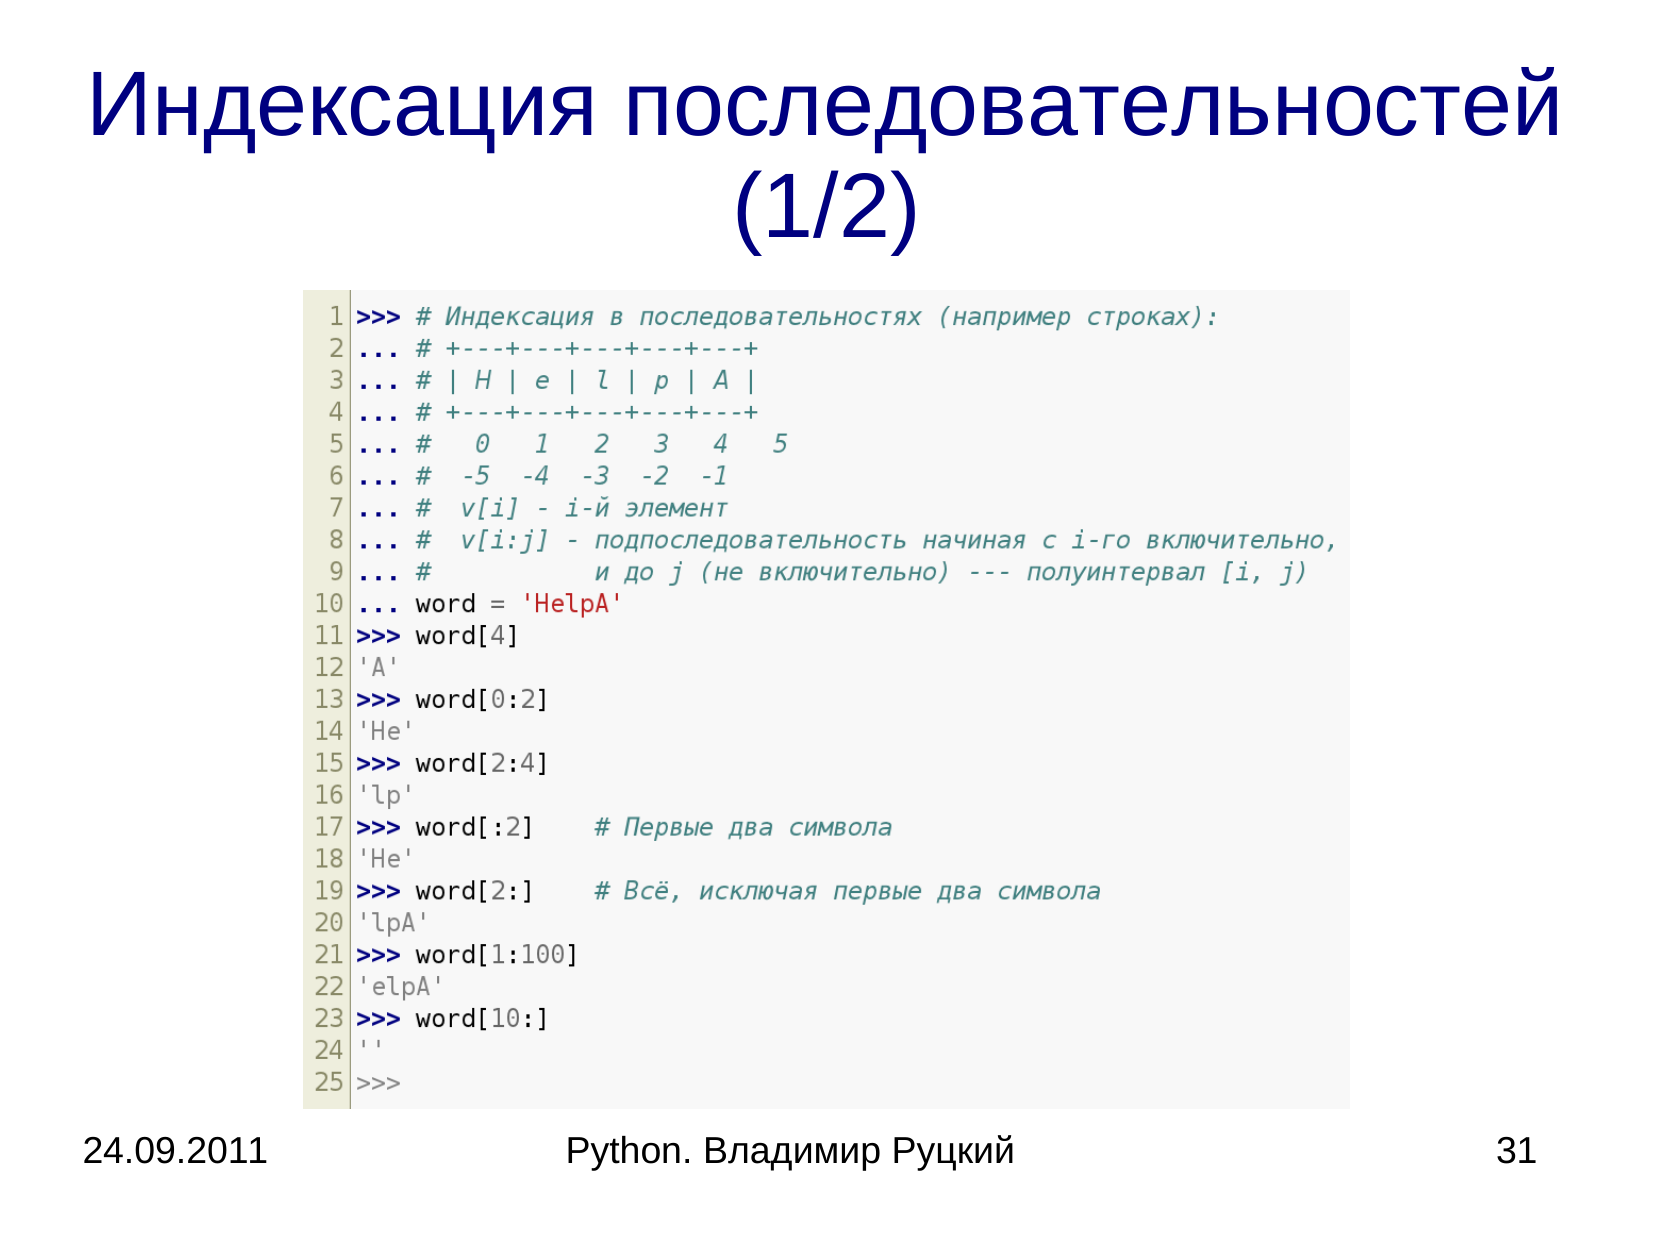

# Индексация последовательностей (1/2)
24.09.2011
Python. Владимир Руцкий
31